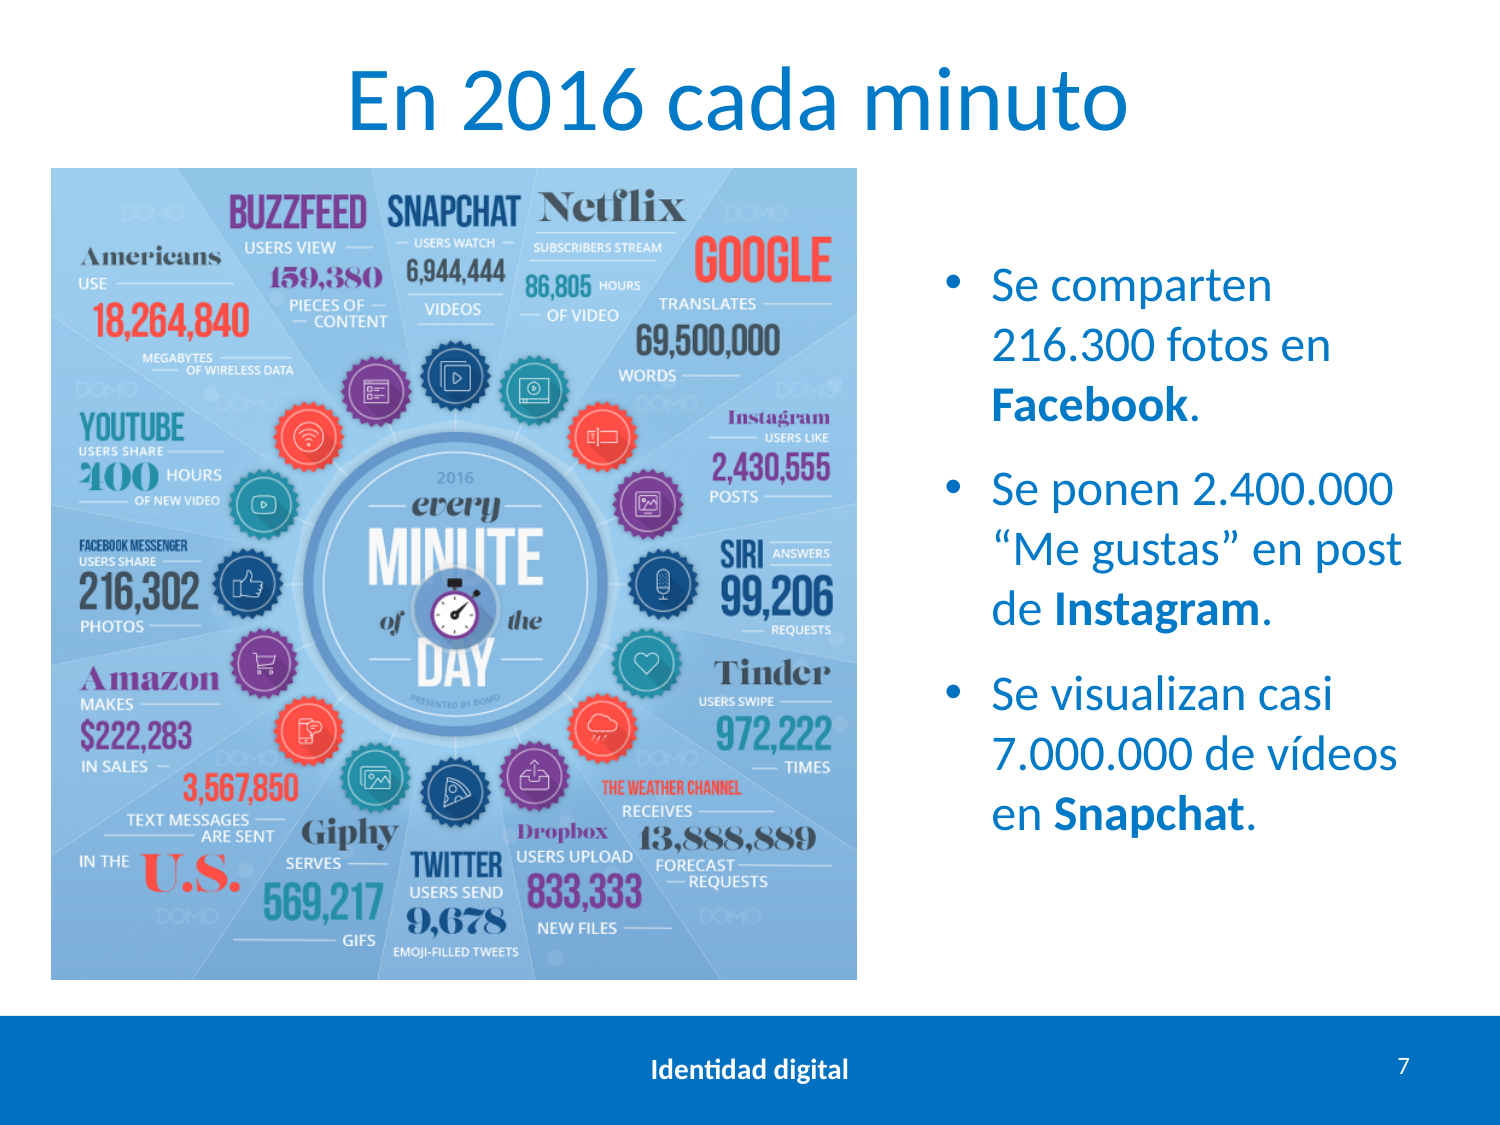

# En 2016 cada minuto
Se comparten 216.300 fotos en Facebook.
Se ponen 2.400.000 “Me gustas” en post de Instagram.
Se visualizan casi 7.000.000 de vídeos en Snapchat.
Identidad digital